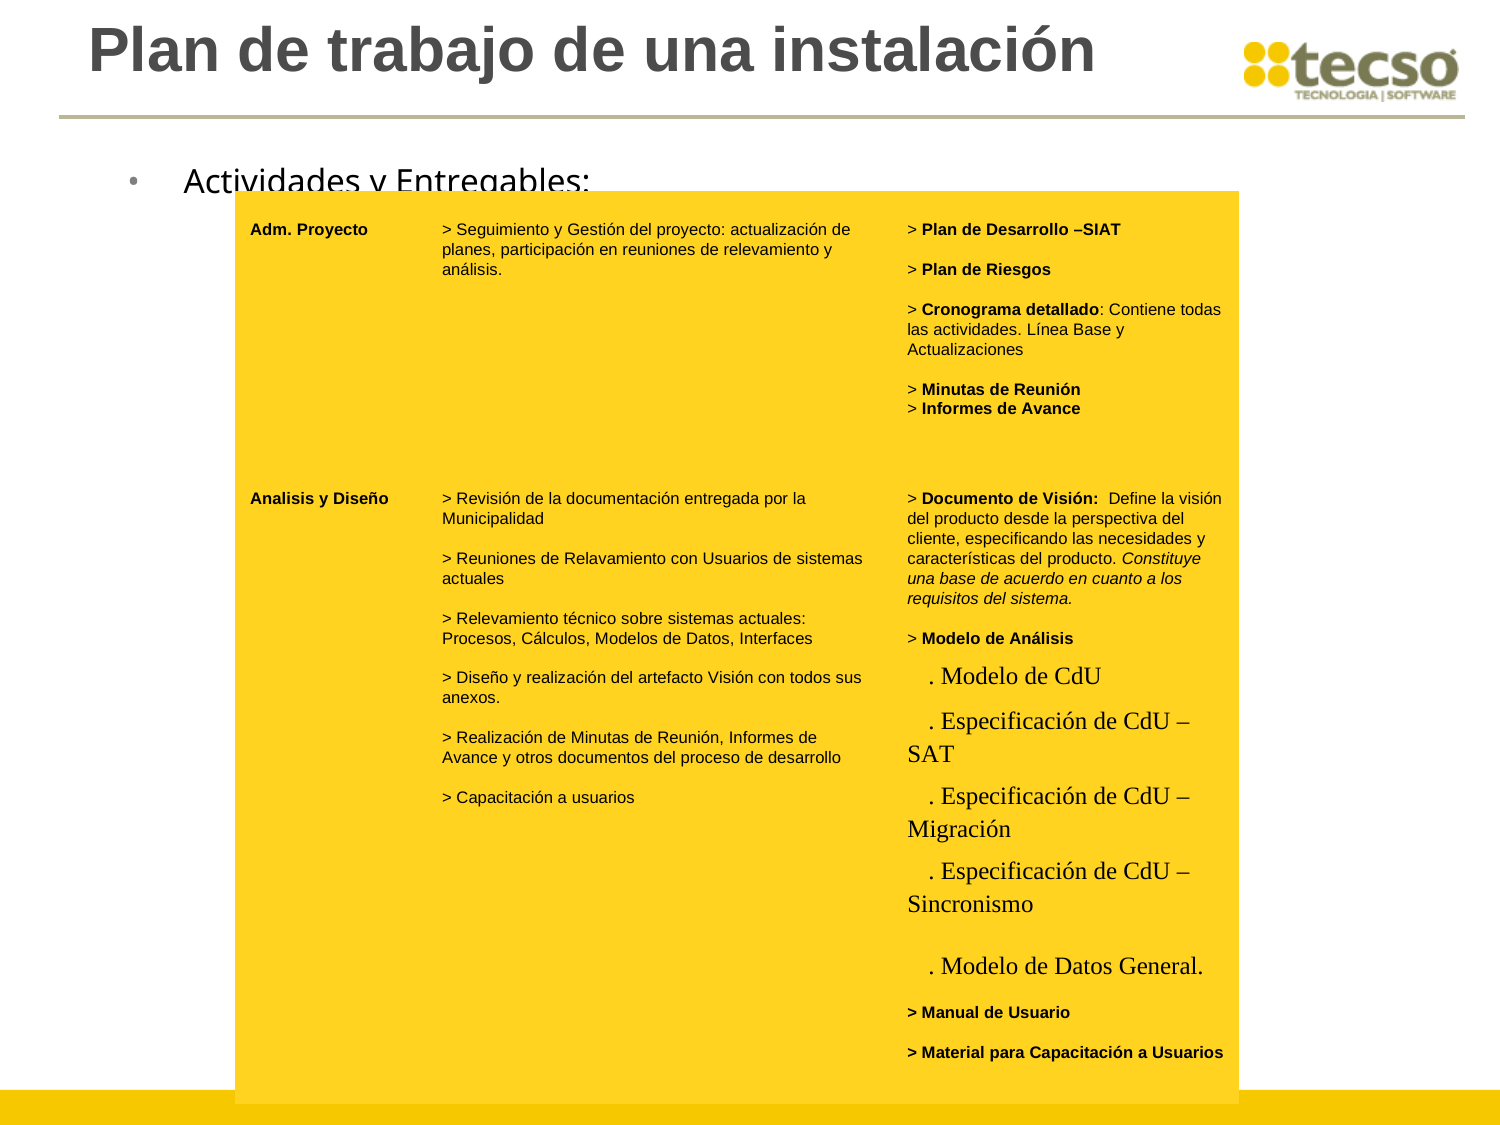

# Plan de trabajo de una instalación
Actividades y Entregables:
| Adm. Proyecto | > Seguimiento y Gestión del proyecto: actualización de planes, participación en reuniones de relevamiento y análisis. | > Plan de Desarrollo –SIAT > Plan de Riesgos > Cronograma detallado: Contiene todas las actividades. Línea Base y Actualizaciones > Minutas de Reunión > Informes de Avance |
| --- | --- | --- |
| Analisis y Diseño | > Revisión de la documentación entregada por la Municipalidad > Reuniones de Relavamiento con Usuarios de sistemas actuales > Relevamiento técnico sobre sistemas actuales: Procesos, Cálculos, Modelos de Datos, Interfaces > Diseño y realización del artefacto Visión con todos sus anexos. > Realización de Minutas de Reunión, Informes de Avance y otros documentos del proceso de desarrollo > Capacitación a usuarios | > Documento de Visión: Define la visión del producto desde la perspectiva del cliente, especificando las necesidades y características del producto. Constituye una base de acuerdo en cuanto a los requisitos del sistema. > Modelo de Análisis . Modelo de CdU . Especificación de CdU – SAT . Especificación de CdU – Migración . Especificación de CdU – Sincronismo . Modelo de Datos General. > Manual de Usuario > Material para Capacitación a Usuarios |